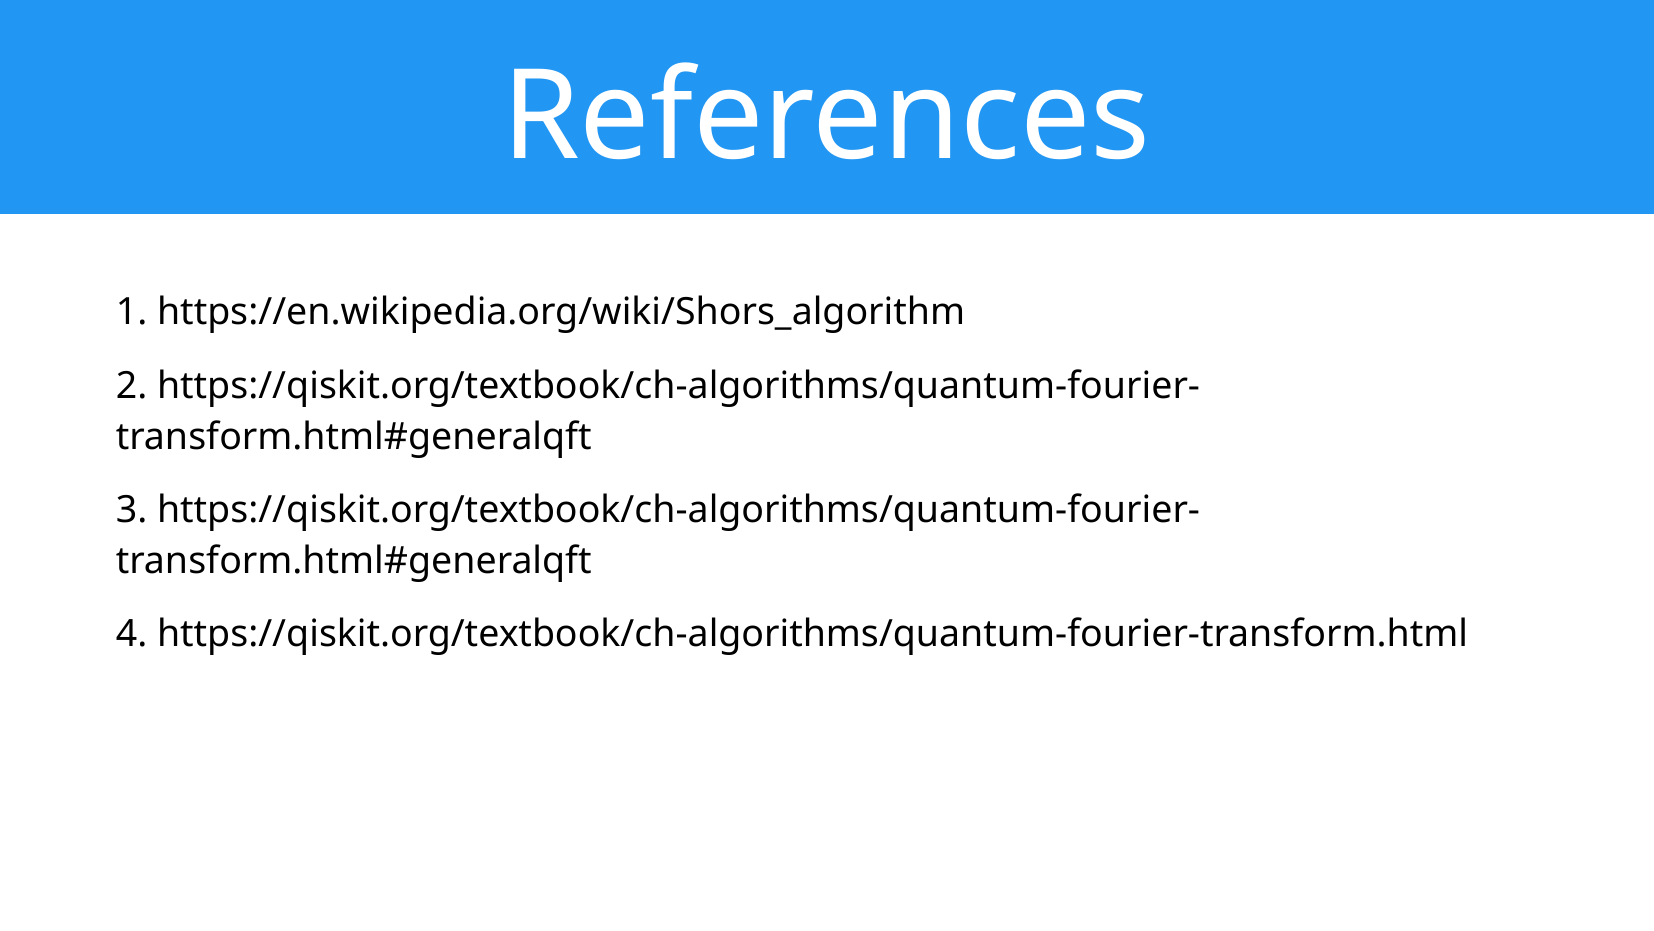

# References
1. https://en.wikipedia.org/wiki/Shors_algorithm
2. https://qiskit.org/textbook/ch-algorithms/quantum-fourier-transform.html#generalqft
3. https://qiskit.org/textbook/ch-algorithms/quantum-fourier-transform.html#generalqft
4. https://qiskit.org/textbook/ch-algorithms/quantum-fourier-transform.html